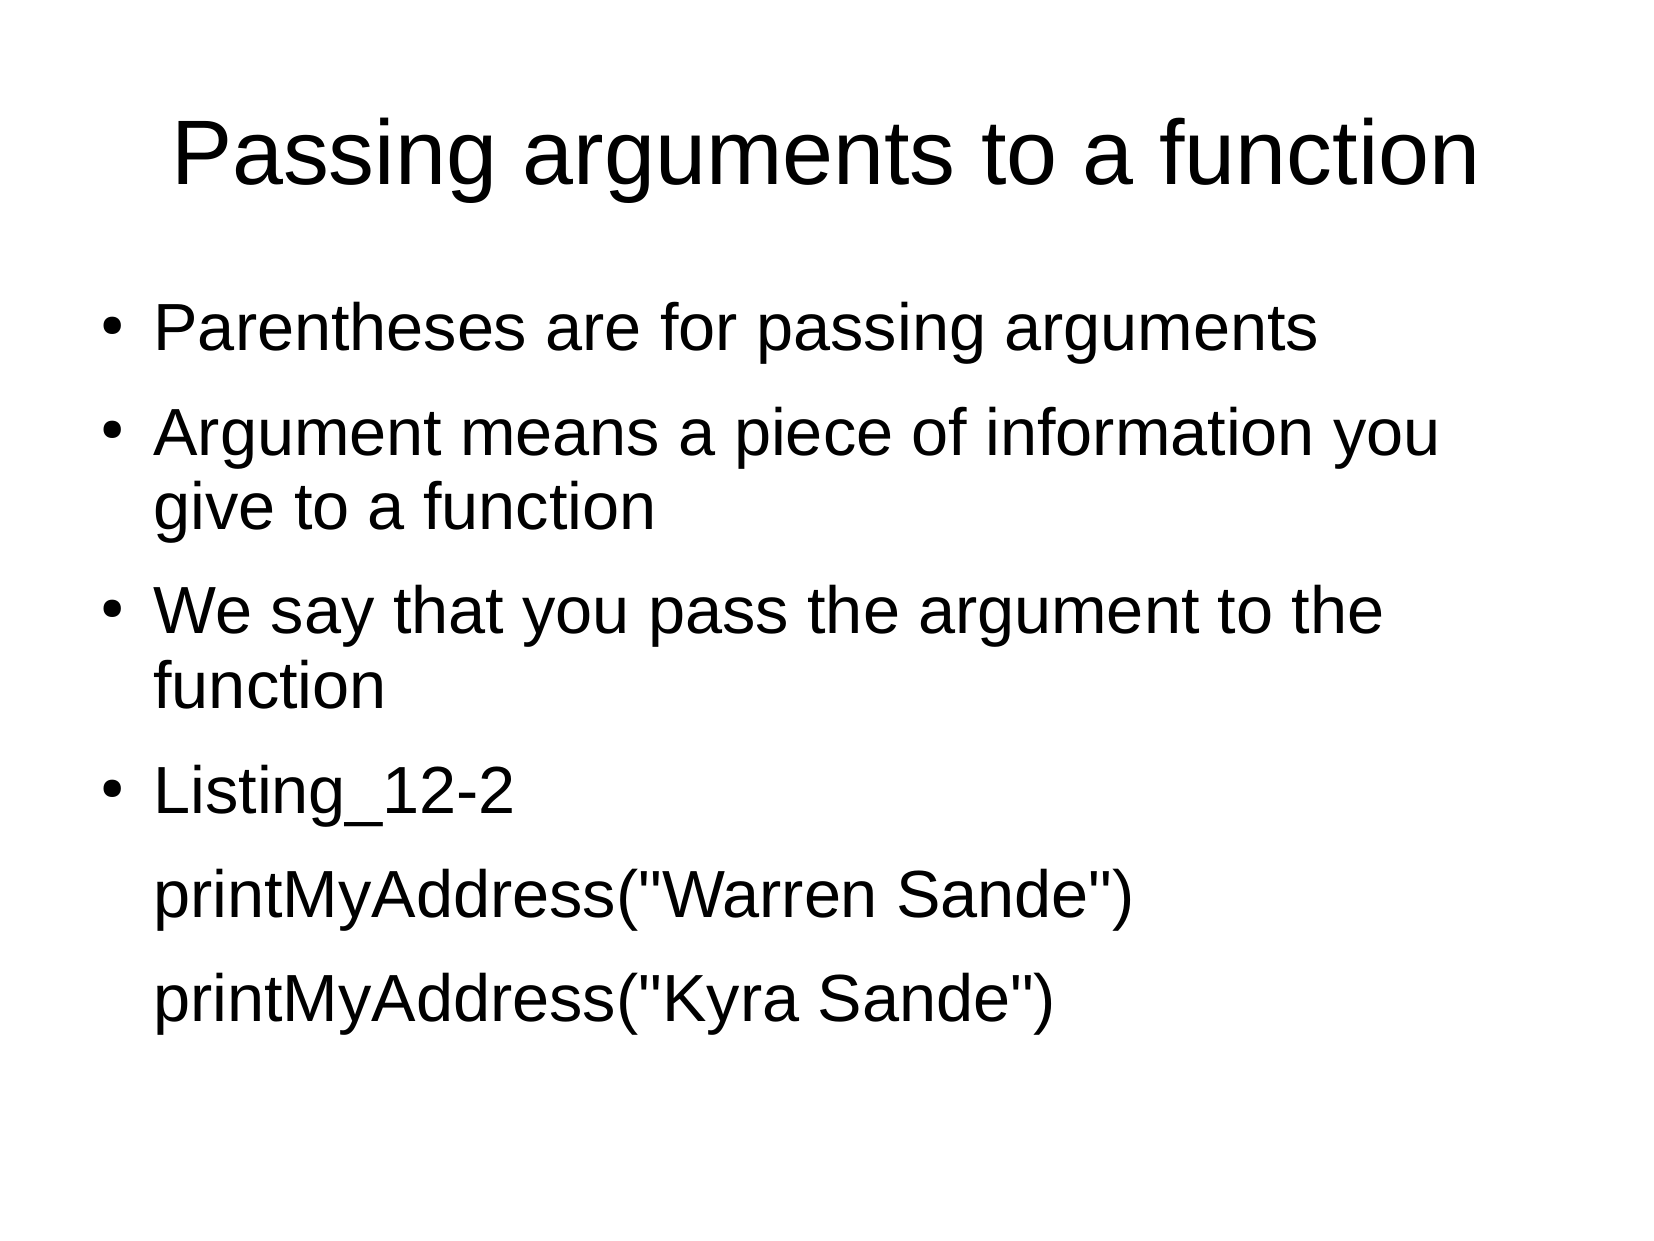

# Passing arguments to a function
Parentheses are for passing arguments
Argument means a piece of information you give to a function
We say that you pass the argument to the function
Listing_12-2
printMyAddress("Warren Sande")
printMyAddress("Kyra Sande")